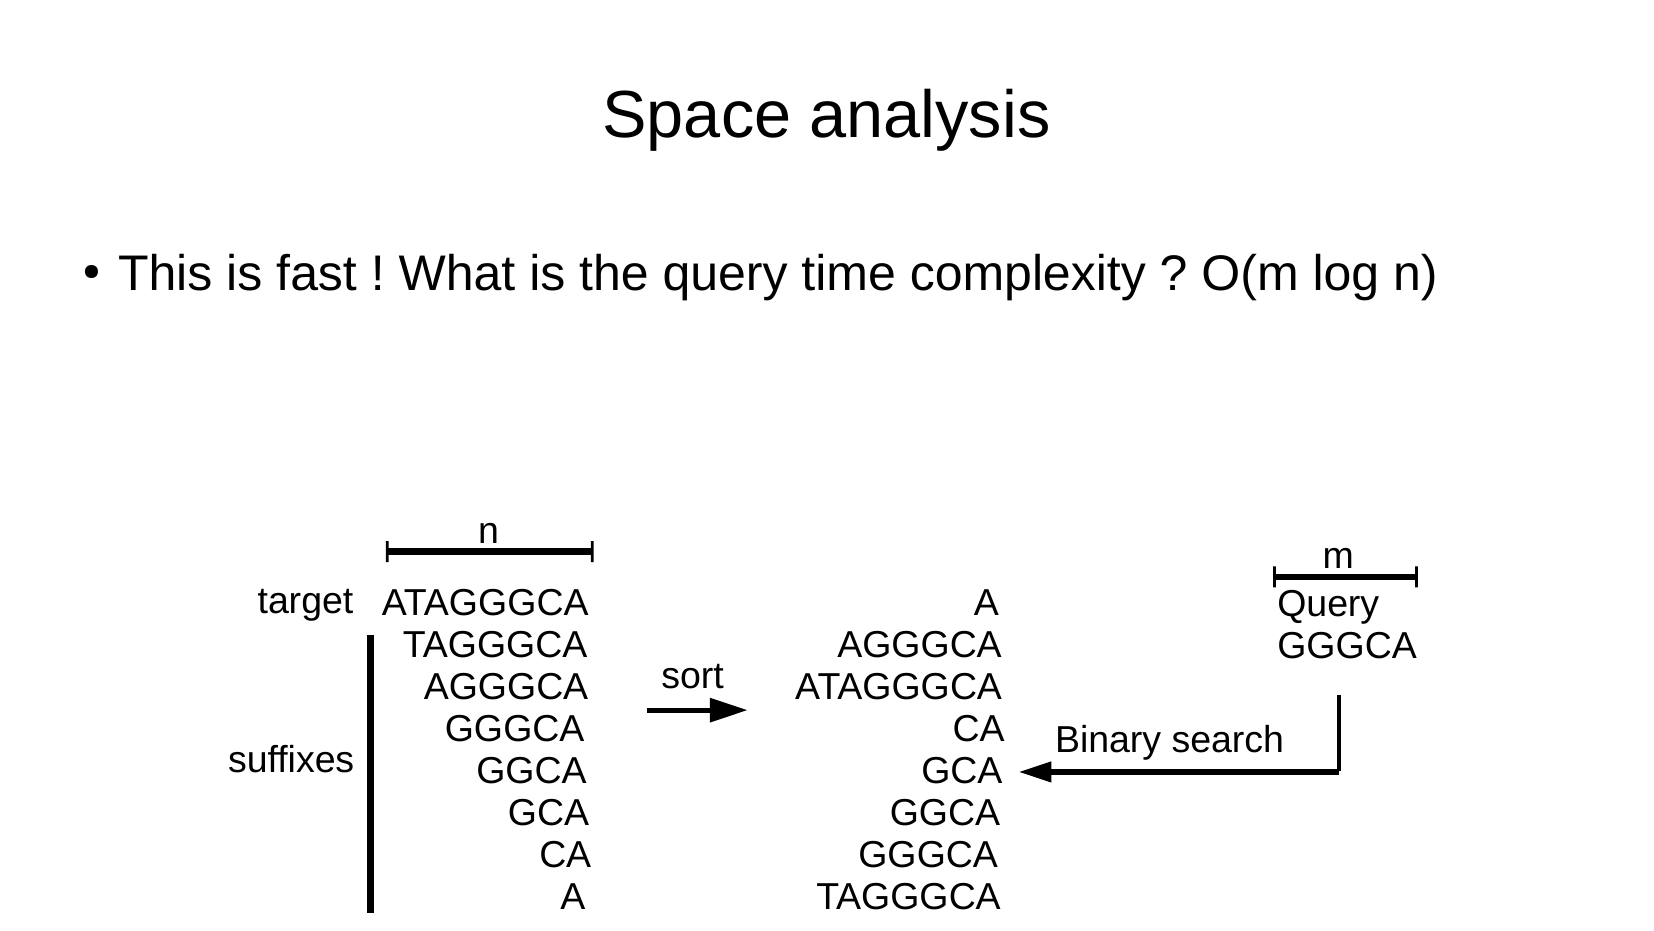

# Space analysis
This is fast ! What is the query time complexity ? O(m log n)
n
m
target
ATAGGGCA
 TAGGGCA
 AGGGCA
 GGGCA
 GGCA
 GCA
 CA
 A
 A
 AGGGCA
ATAGGGCA
 CA
 GCA
 GGCA
 GGGCA
 TAGGGCA
Query GGGCA
sort
Binary search
suffixes